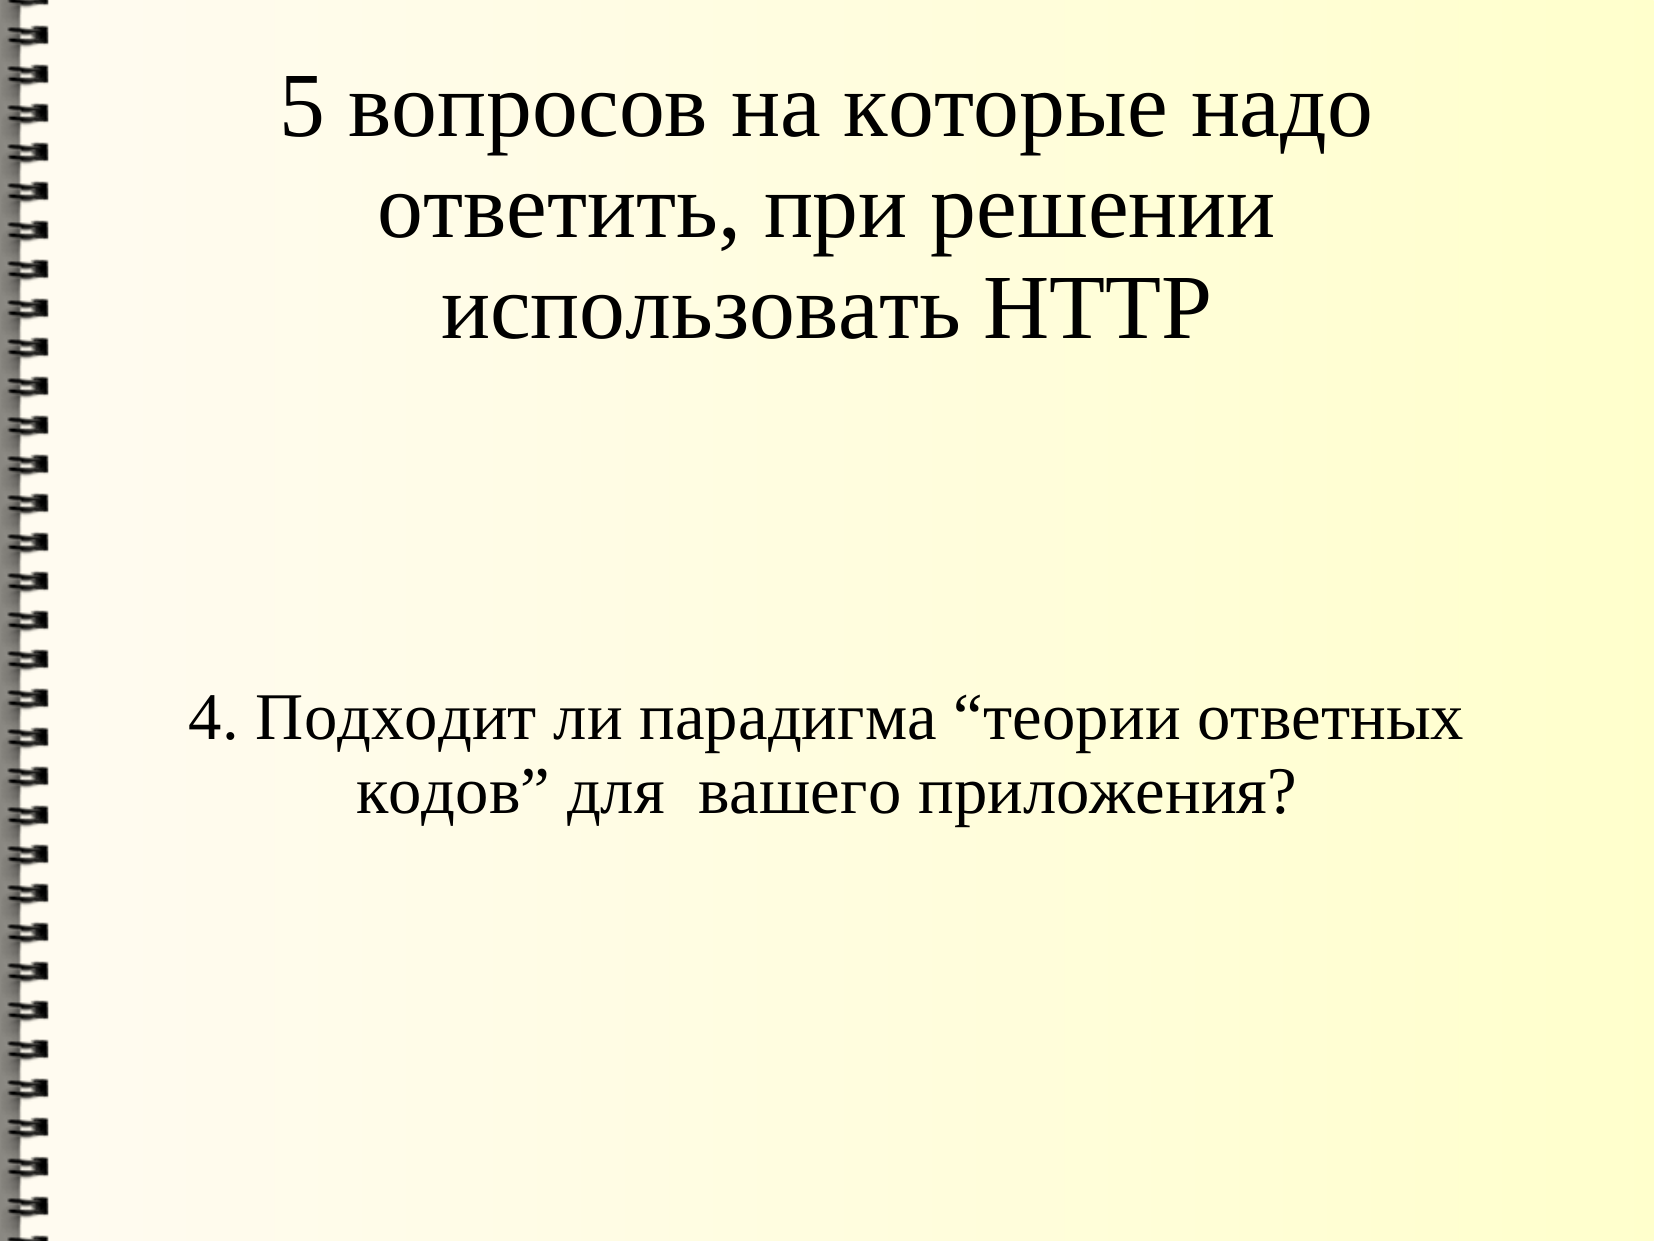

# 5 вопросов на которые надо ответить, при решении использовать HTTP
4. Подходит ли парадигма “теории ответных кодов” для вашего приложения?